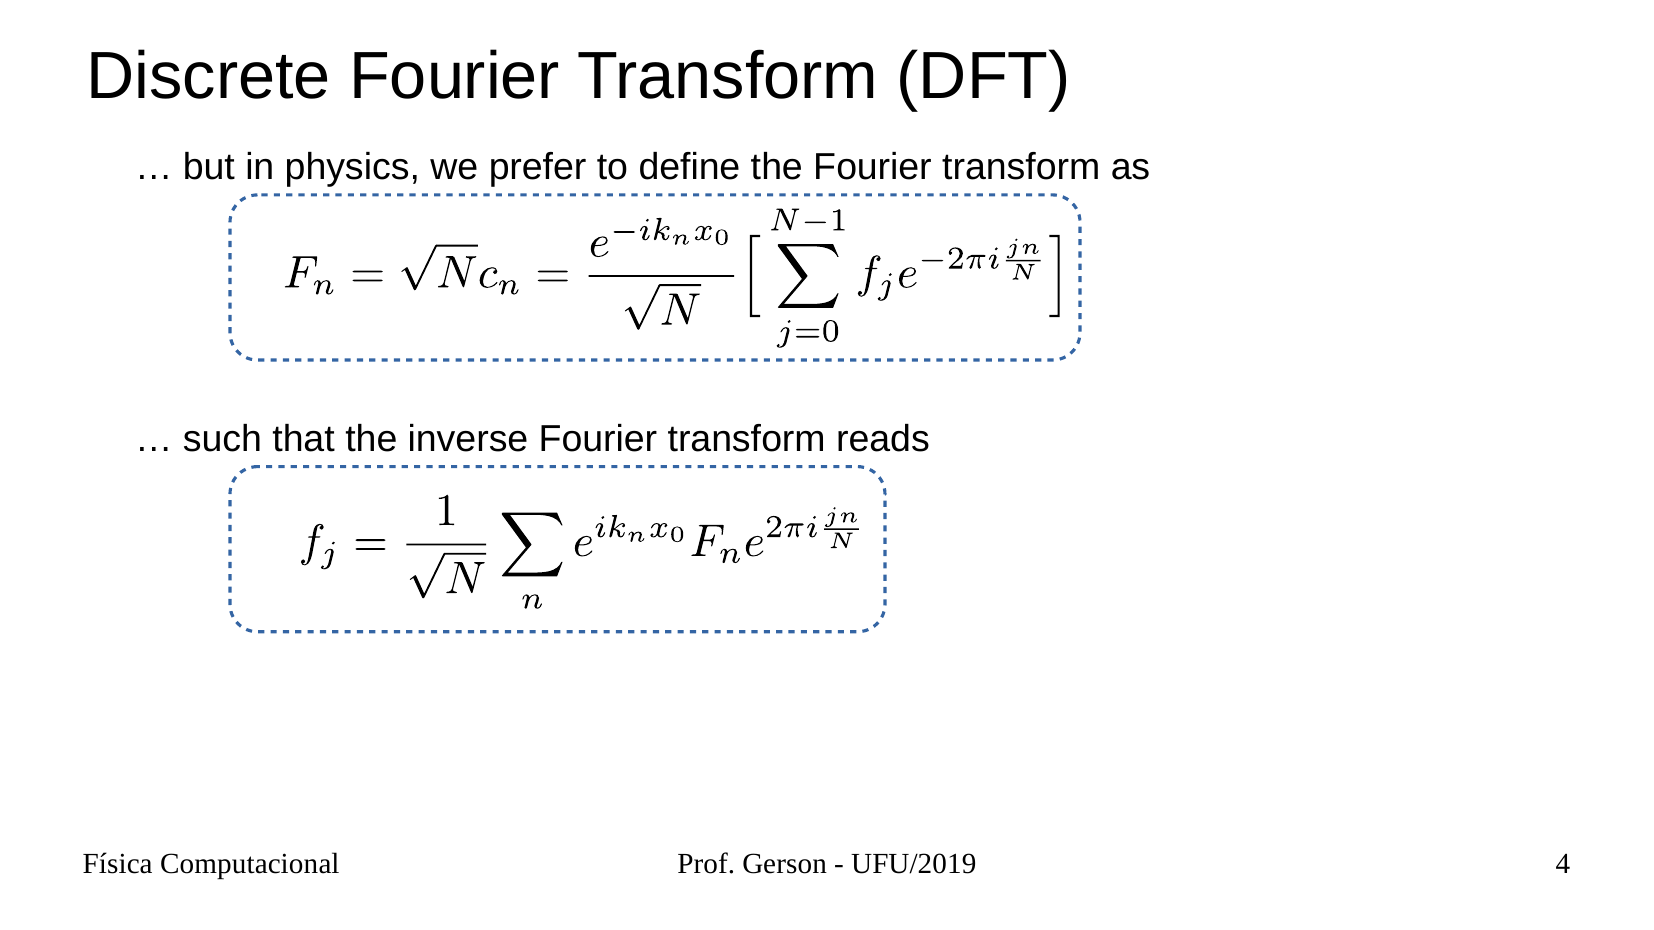

Discrete Fourier Transform (DFT)
… but in physics, we prefer to define the Fourier transform as
… such that the inverse Fourier transform reads
Física Computacional
Prof. Gerson - UFU/2019
4